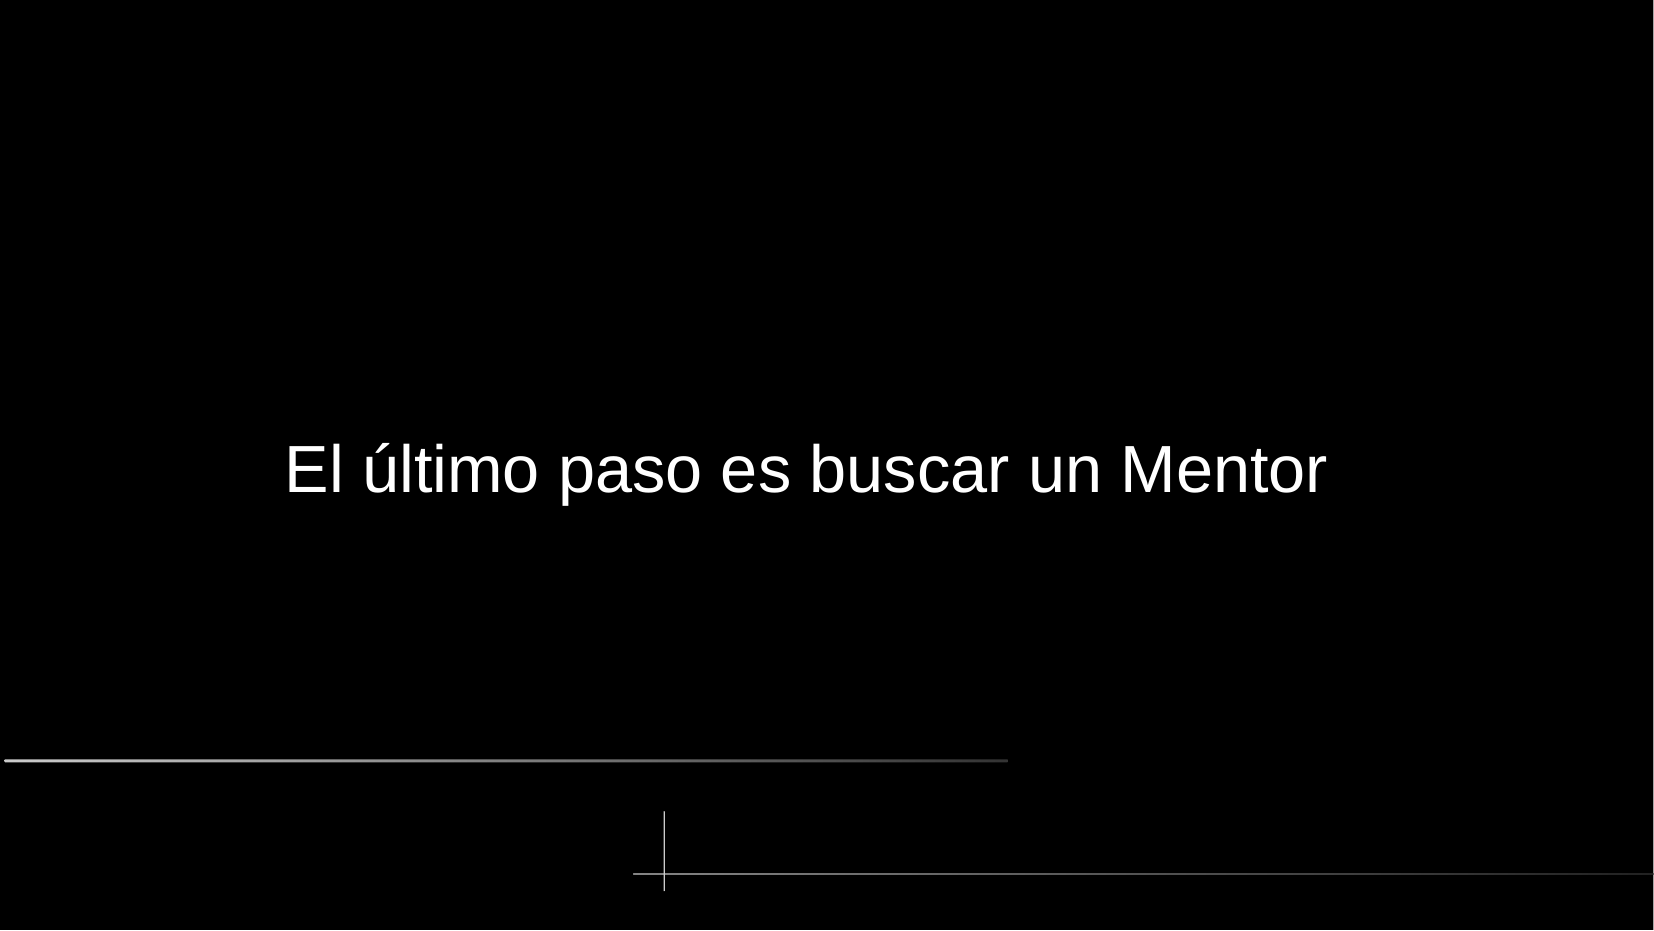

# El último paso es buscar un Mentor